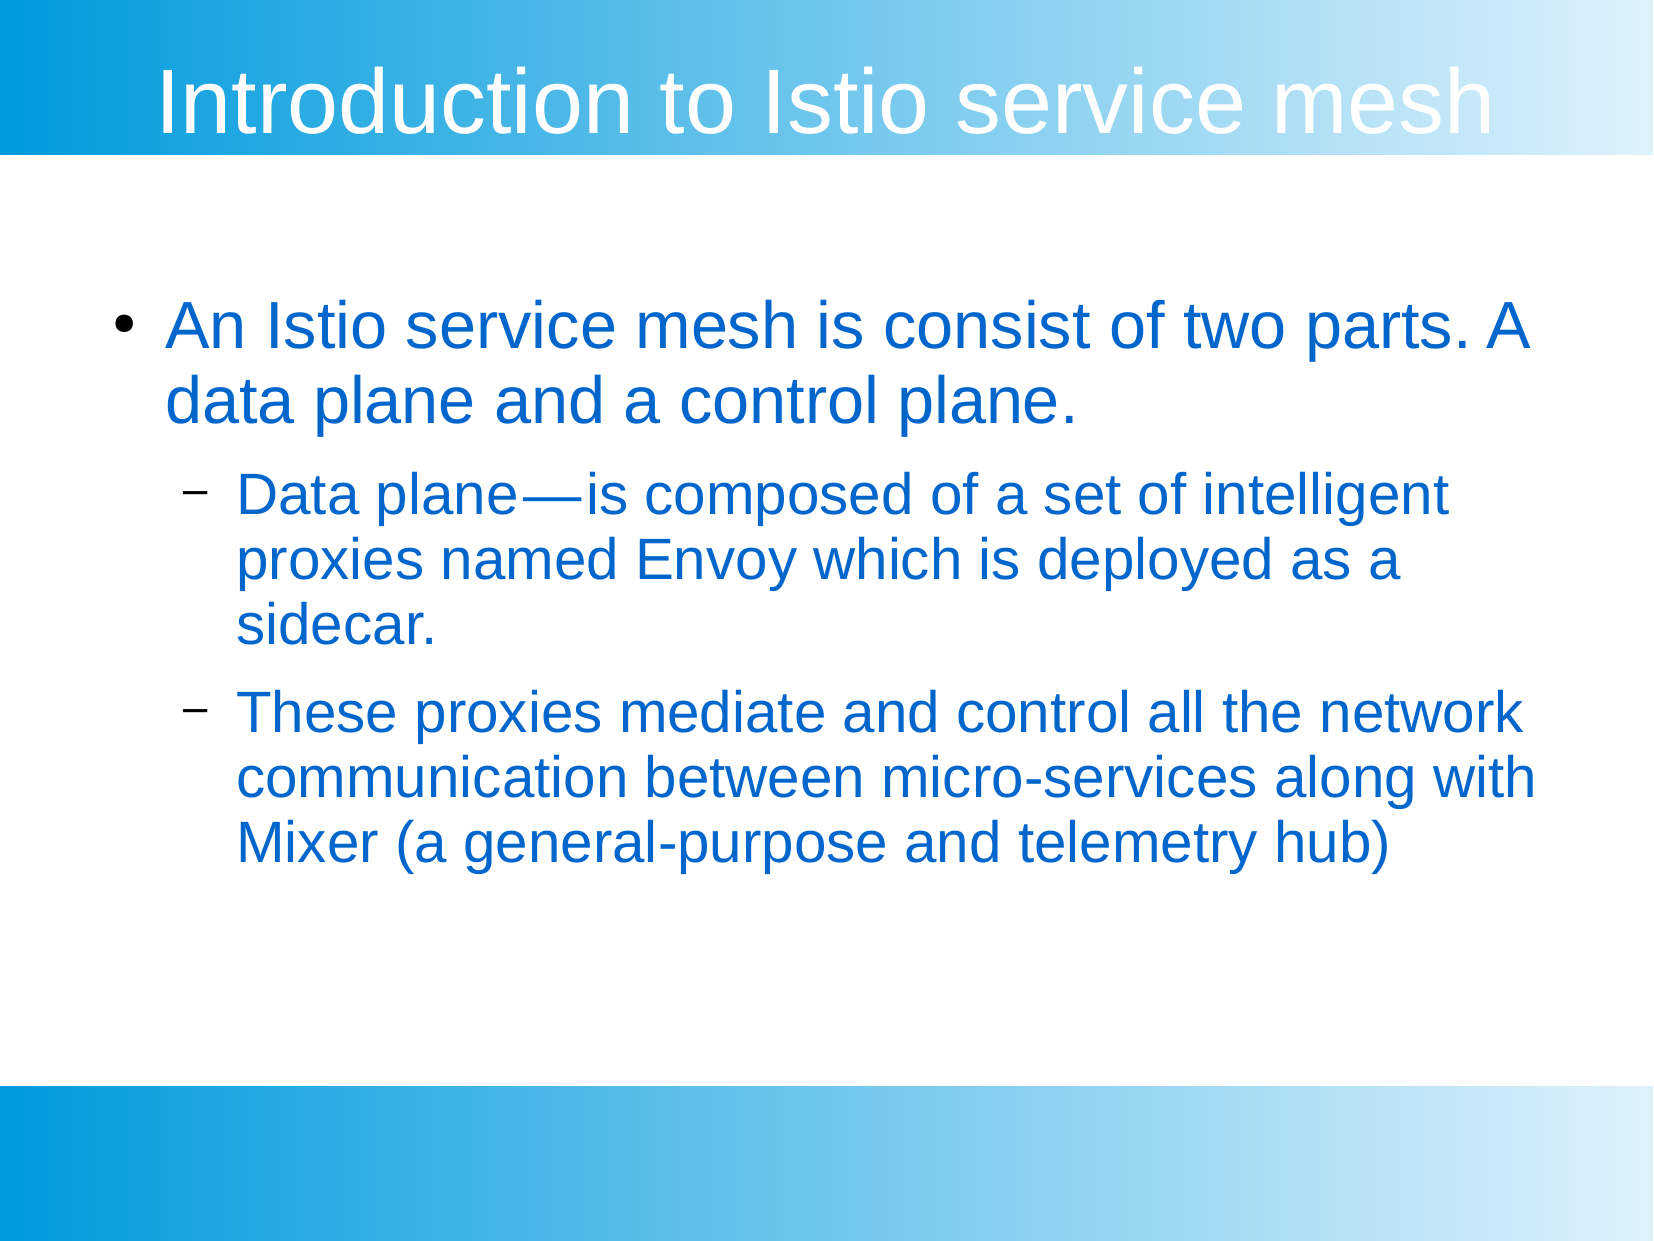

# Introduction to Istio service mesh
An Istio service mesh is consist of two parts. A data plane and a control plane.
Data plane — is composed of a set of intelligent proxies named Envoy which is deployed as a sidecar.
These proxies mediate and control all the network communication between micro-services along with Mixer (a general-purpose and telemetry hub)